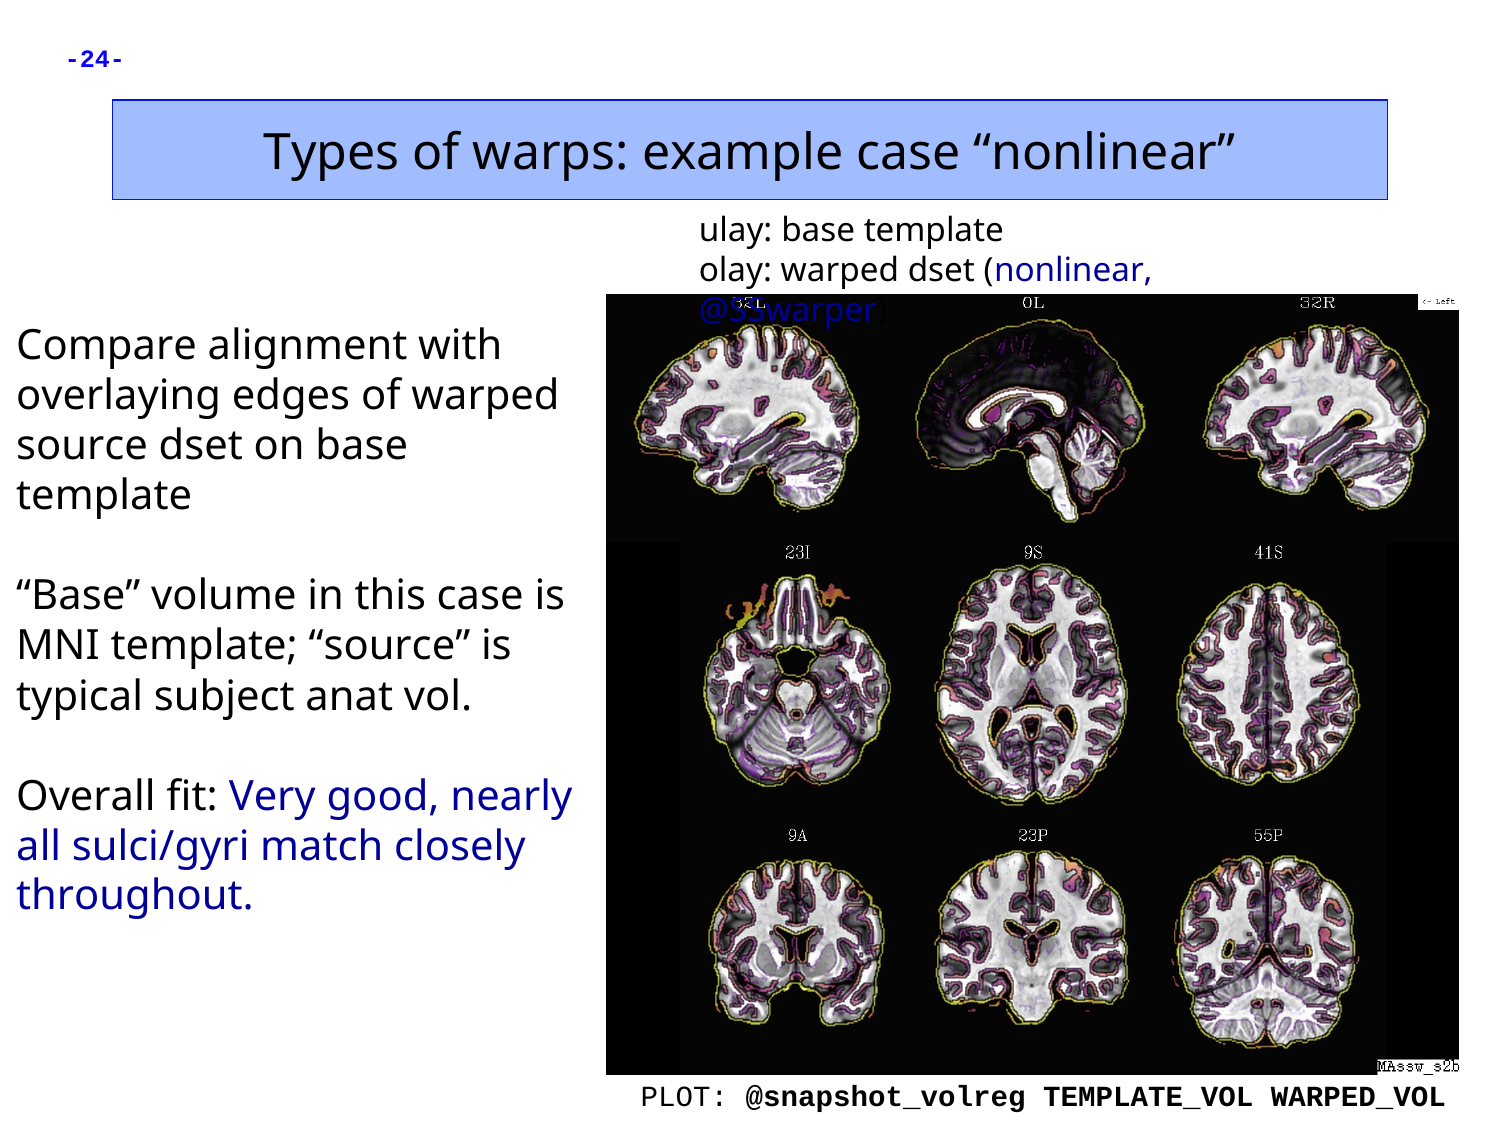

Types of warps: example case “nonlinear”
ulay: base template
olay: warped dset (nonlinear, @SSwarper)
Compare alignment with overlaying edges of warped source dset on base template
“Base” volume in this case is MNI template; “source” is typical subject anat vol.
Overall fit: Very good, nearly all sulci/gyri match closely throughout.
PLOT: @snapshot_volreg TEMPLATE_VOL WARPED_VOL